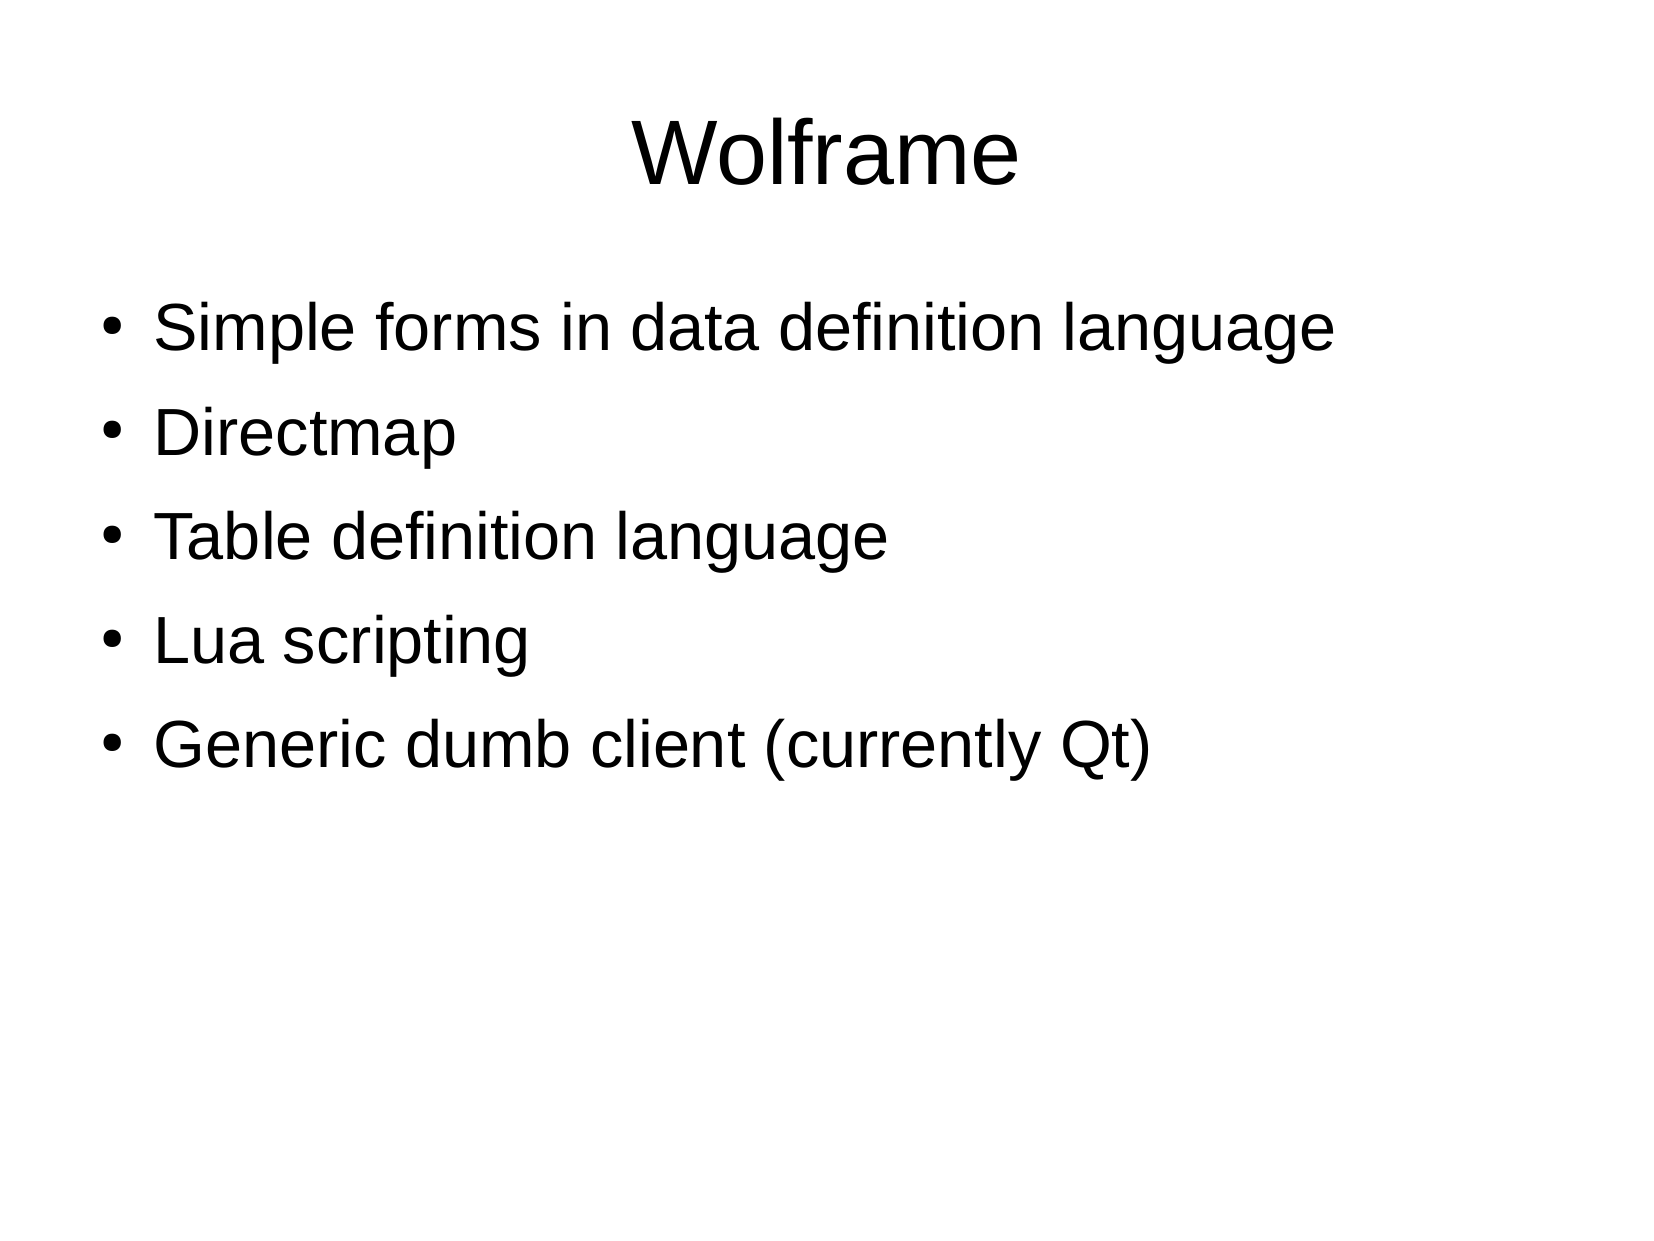

# Wolframe
Simple forms in data definition language
Directmap
Table definition language
Lua scripting
Generic dumb client (currently Qt)